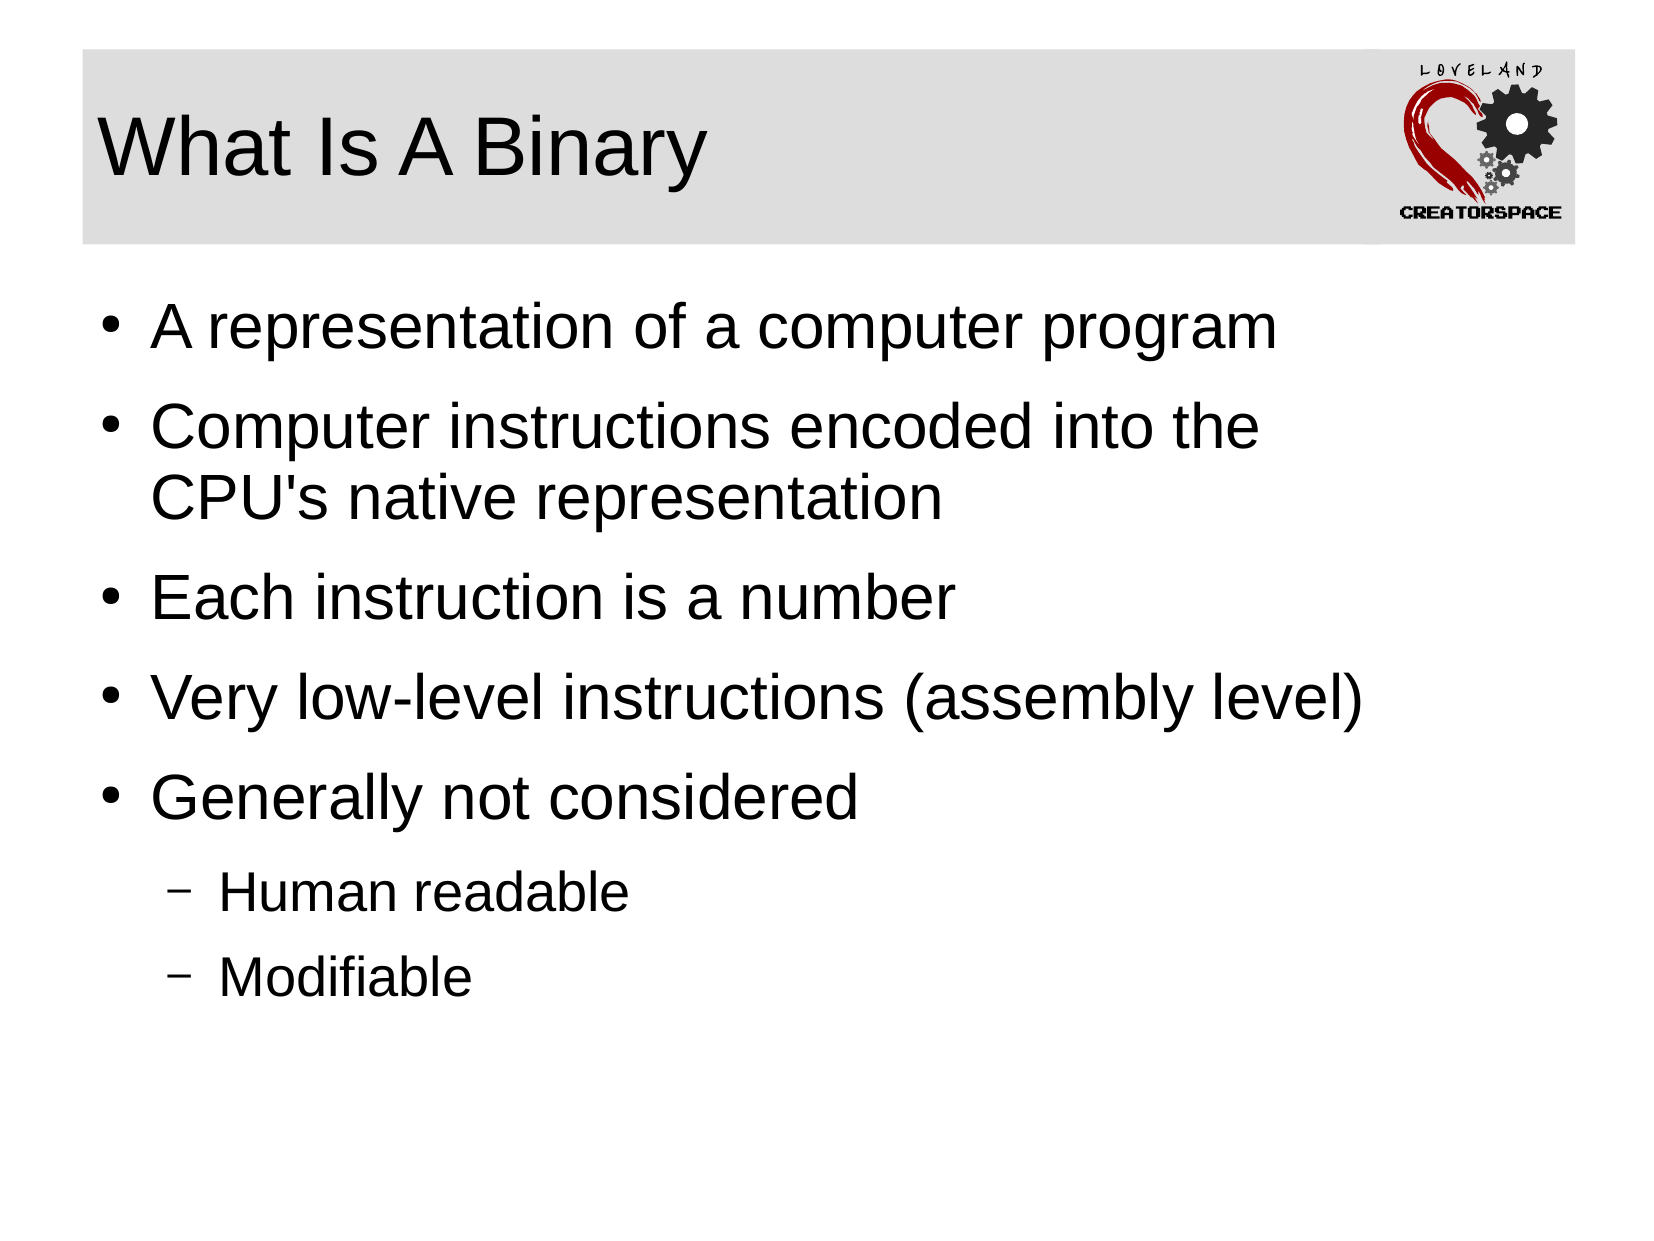

# What Is A Binary
A representation of a computer program
Computer instructions encoded into the
CPU's native representation
Each instruction is a number
Very low-level instructions (assembly level)
Generally not considered
Human readable
Modifiable